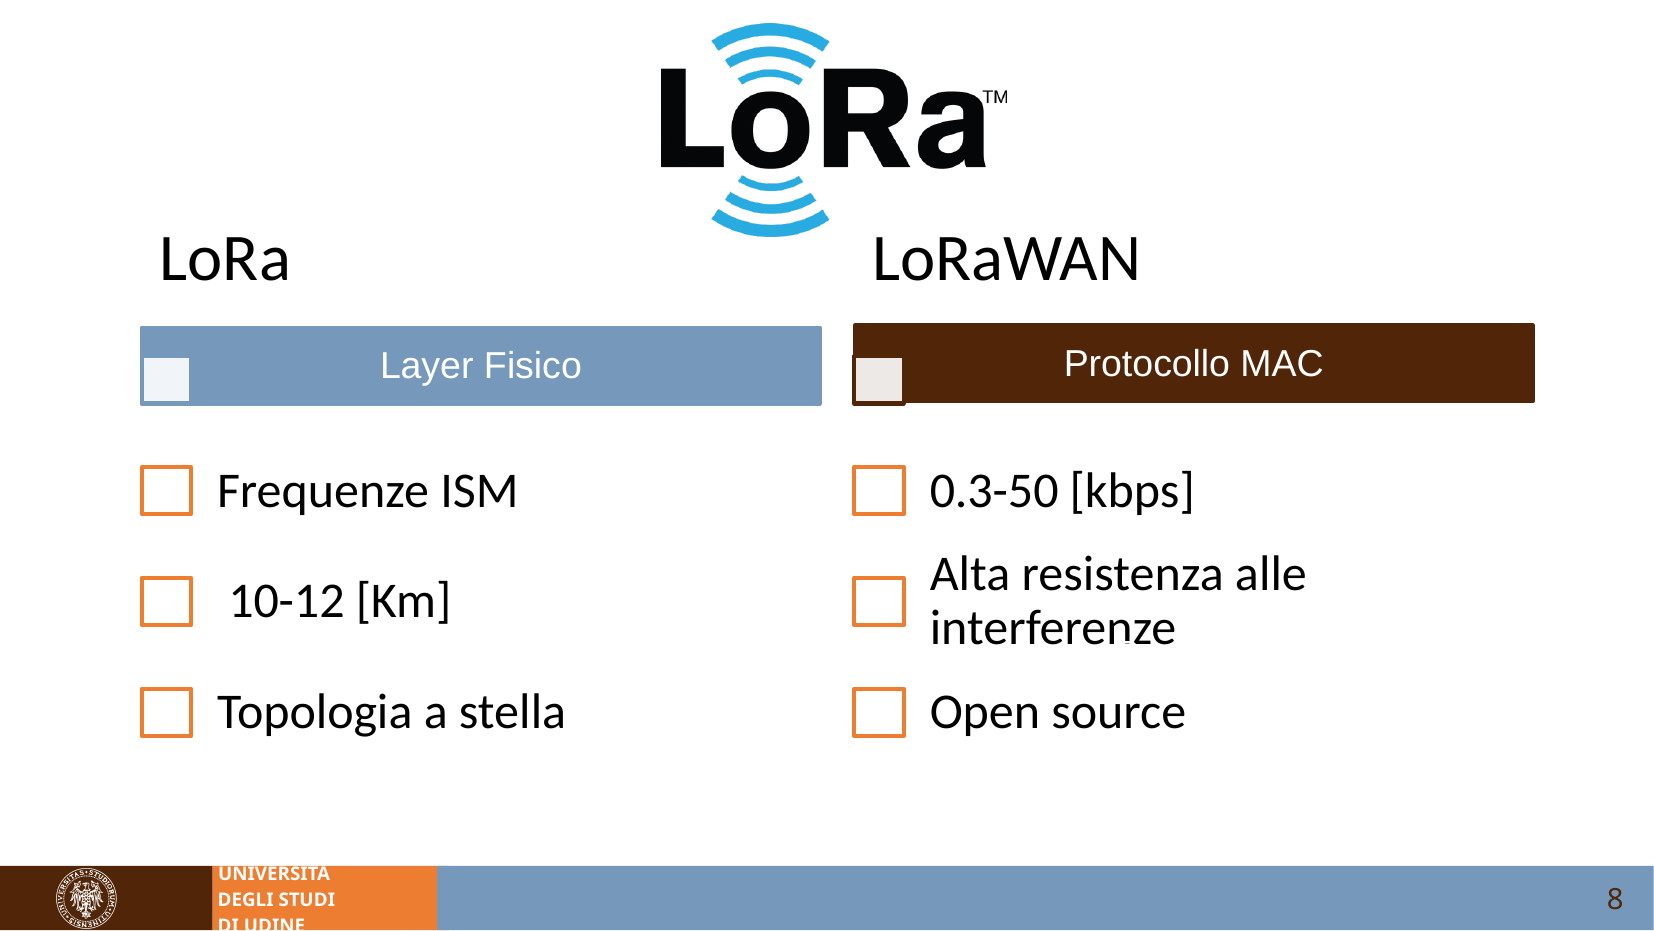

LoRa
LoRaWAN
Protocollo MAC
Layer Fisico
Frequenze ISM
0.3-50 [kbps]
 10-12 [Km]
Alta resistenza alle interferenze
Protocollo MAC
Topologia a stella
Open source
8